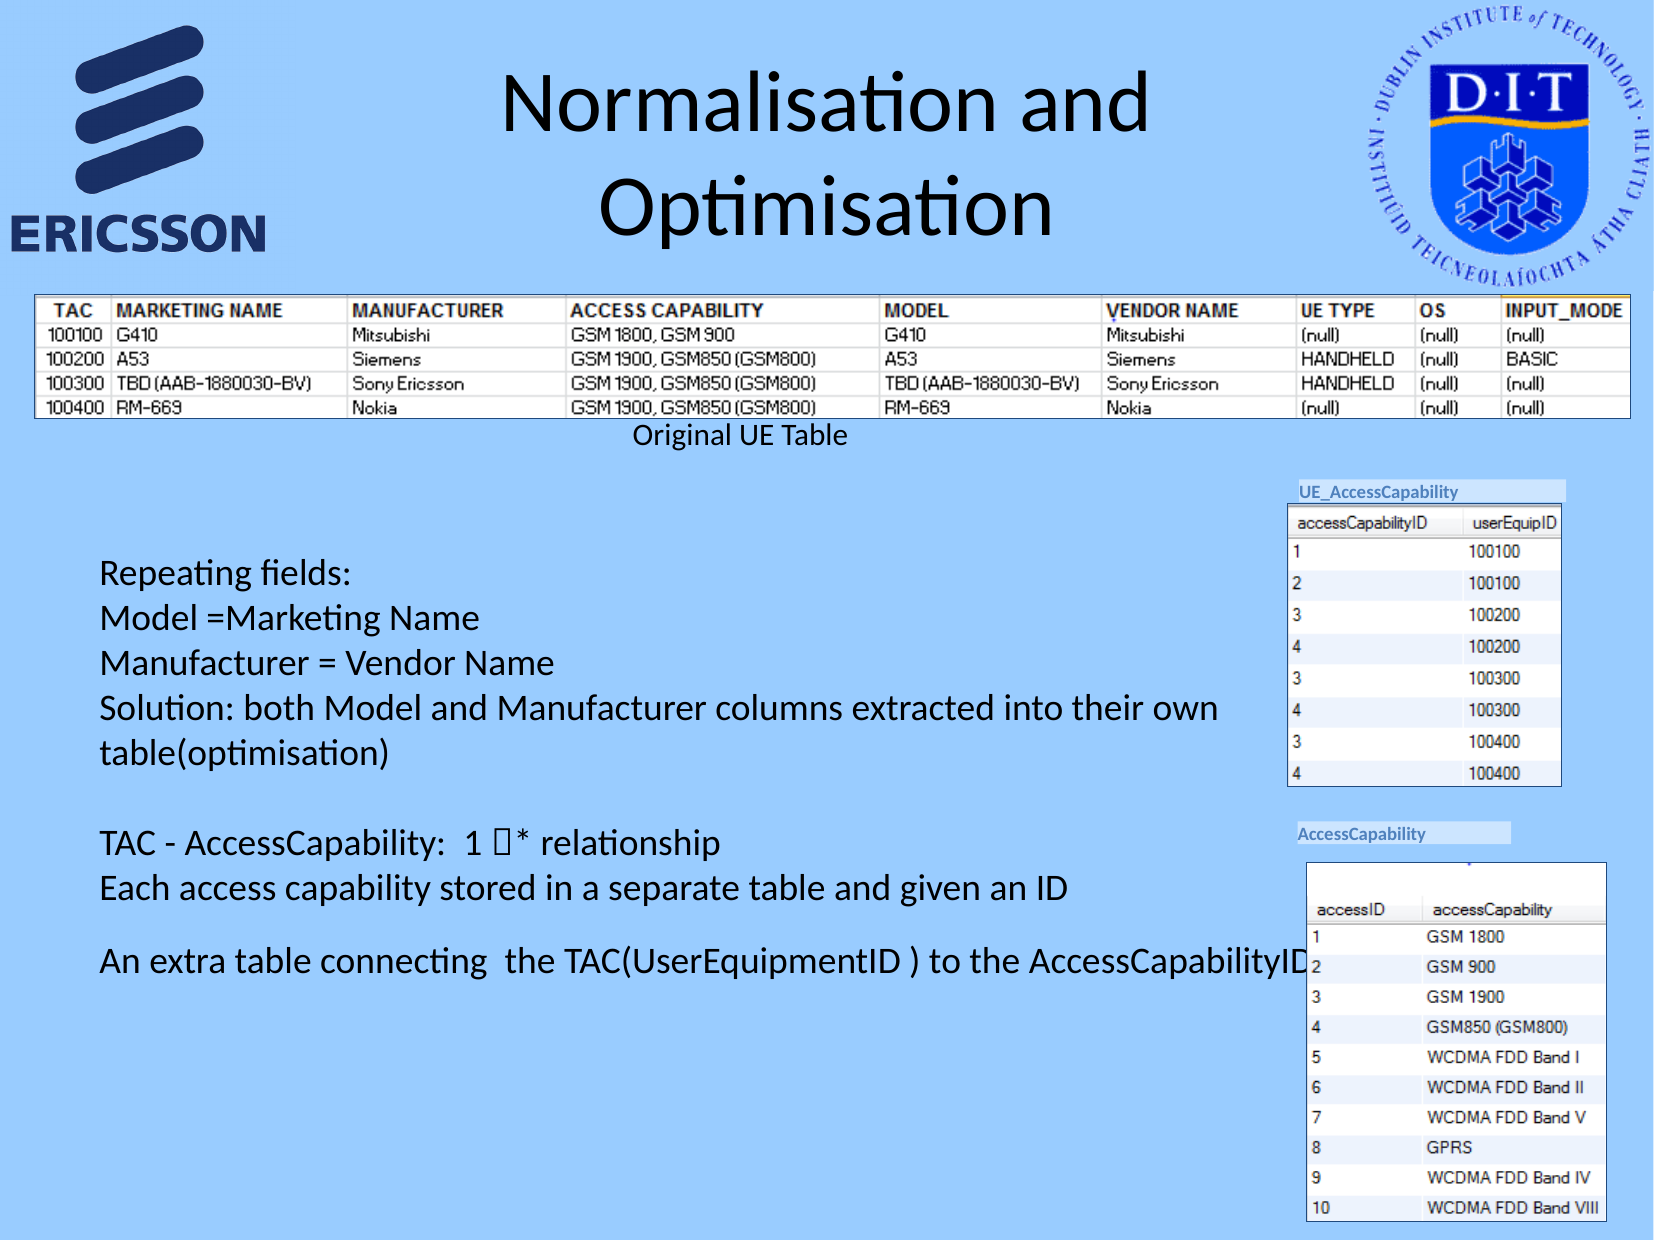

# Normalisation and Optimisation
Original UE Table
UE_AccessCapability
Repeating fields:
Model =Marketing Name
Manufacturer = Vendor Name
Solution: both Model and Manufacturer columns extracted into their own table(optimisation)
TAC - AccessCapability: 1 * relationship
Each access capability stored in a separate table and given an ID
An extra table connecting the TAC(UserEquipmentID ) to the AccessCapabilityID
AccessCapability